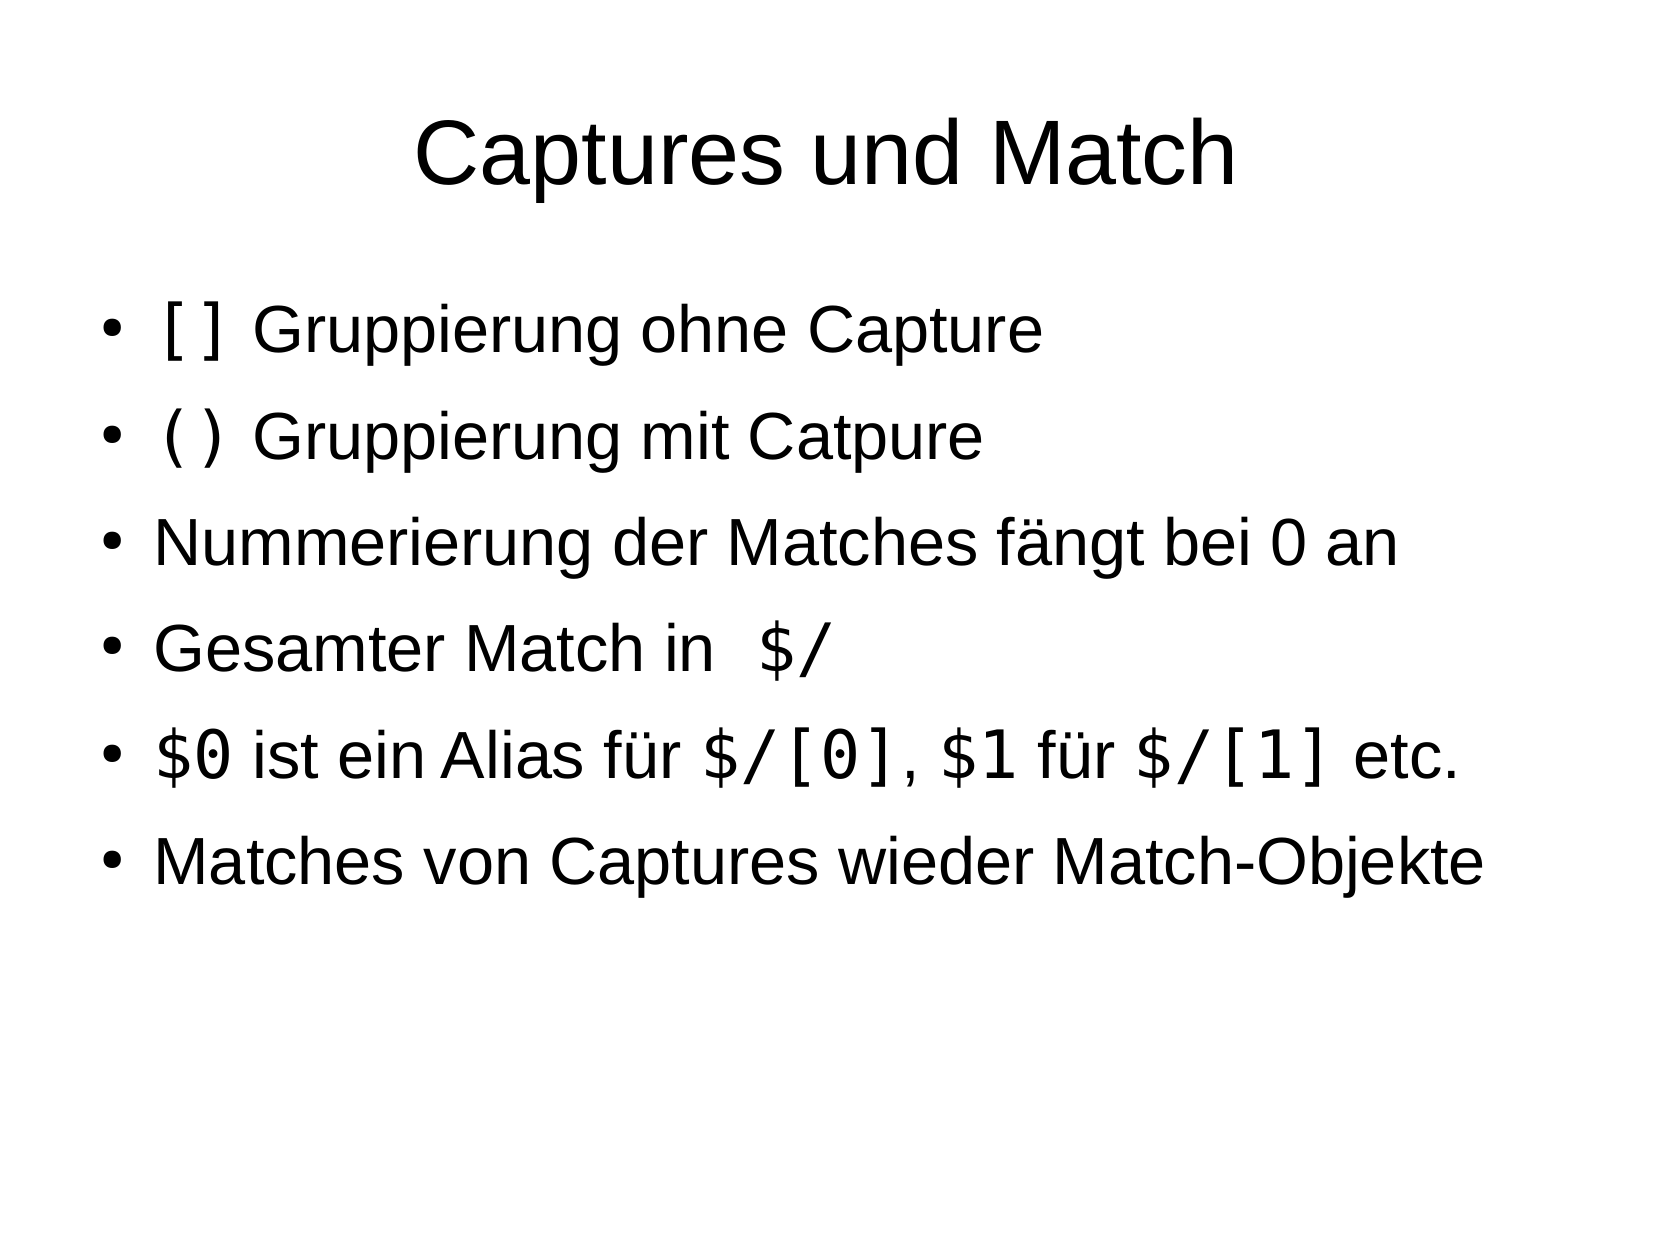

# Captures und Match
[] Gruppierung ohne Capture
() Gruppierung mit Catpure
Nummerierung der Matches fängt bei 0 an
Gesamter Match in $/
$0 ist ein Alias für $/[0], $1 für $/[1] etc.
Matches von Captures wieder Match-Objekte